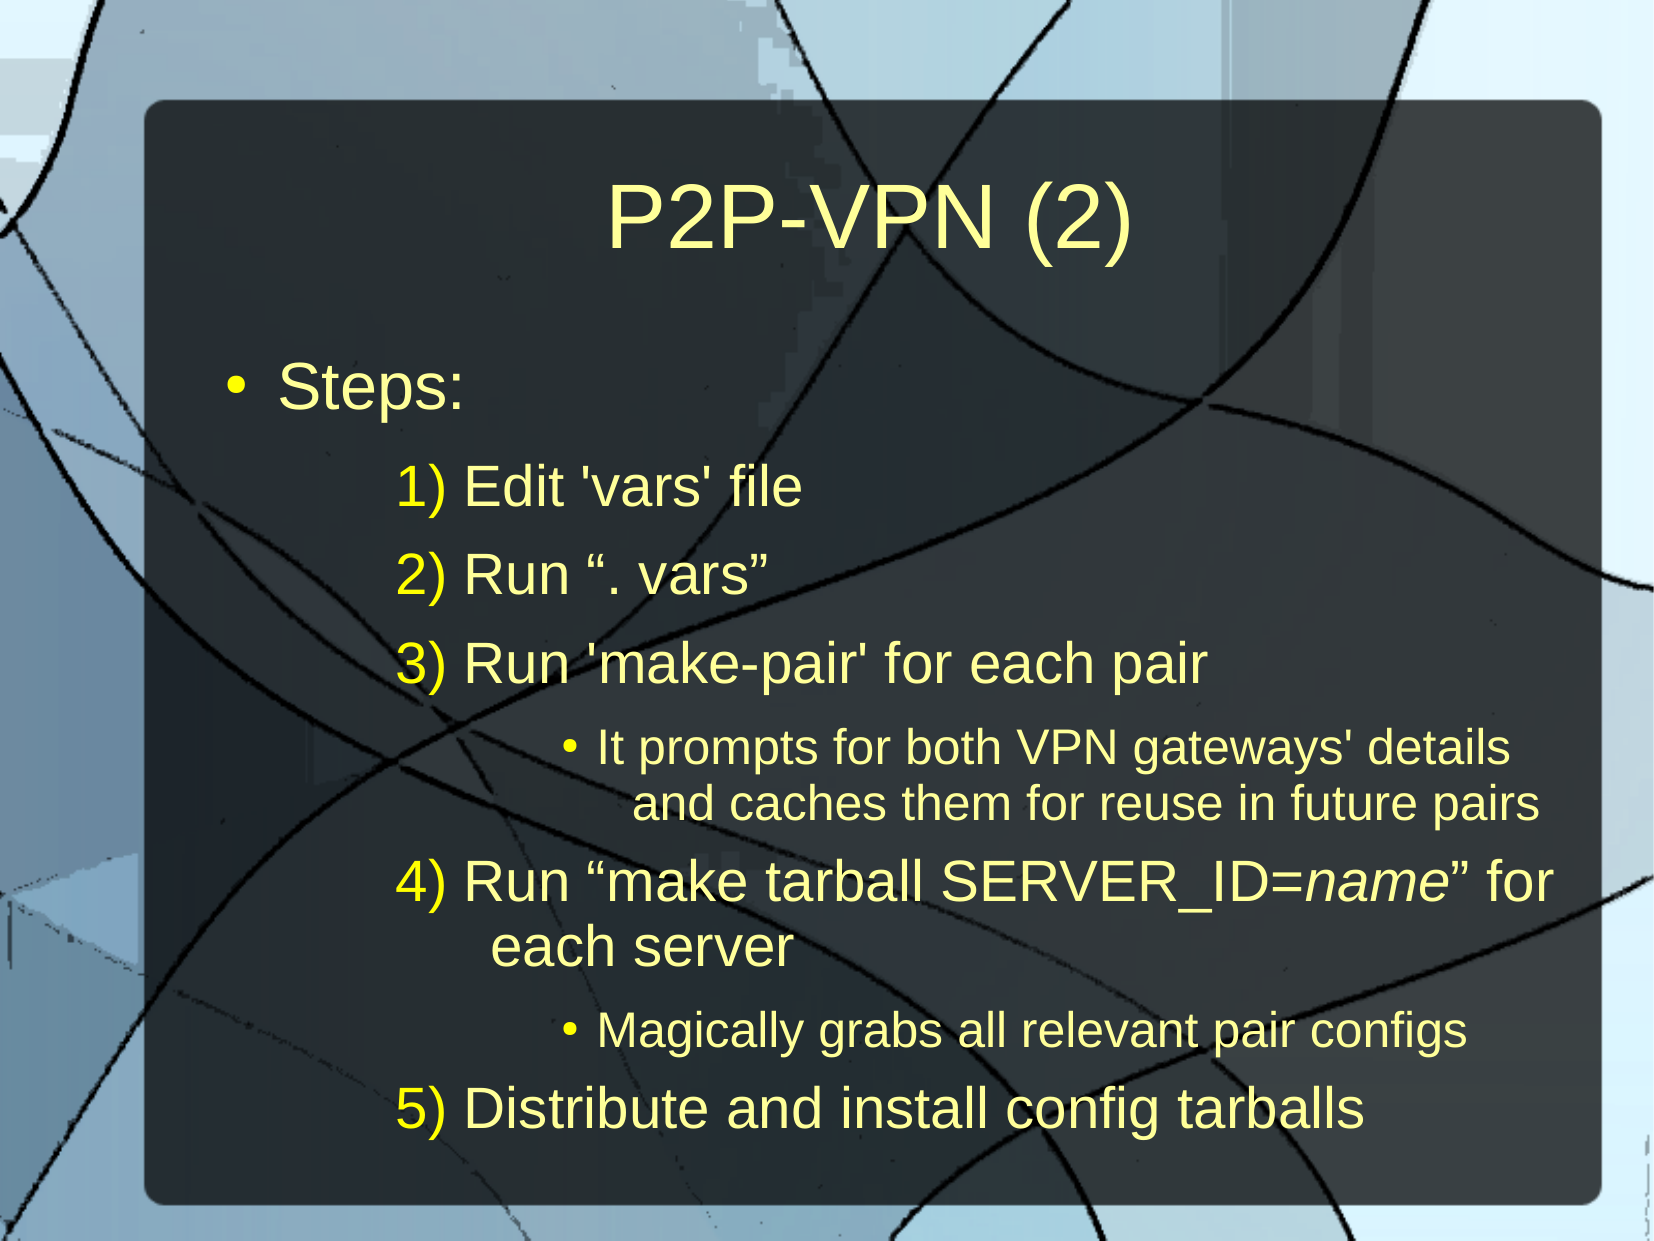

# P2P-VPN (2)
Steps:
 Edit 'vars' file
 Run “. vars”
 Run 'make-pair' for each pair
It prompts for both VPN gateways' details and caches them for reuse in future pairs
 Run “make tarball SERVER_ID=name” for each server
Magically grabs all relevant pair configs
 Distribute and install config tarballs